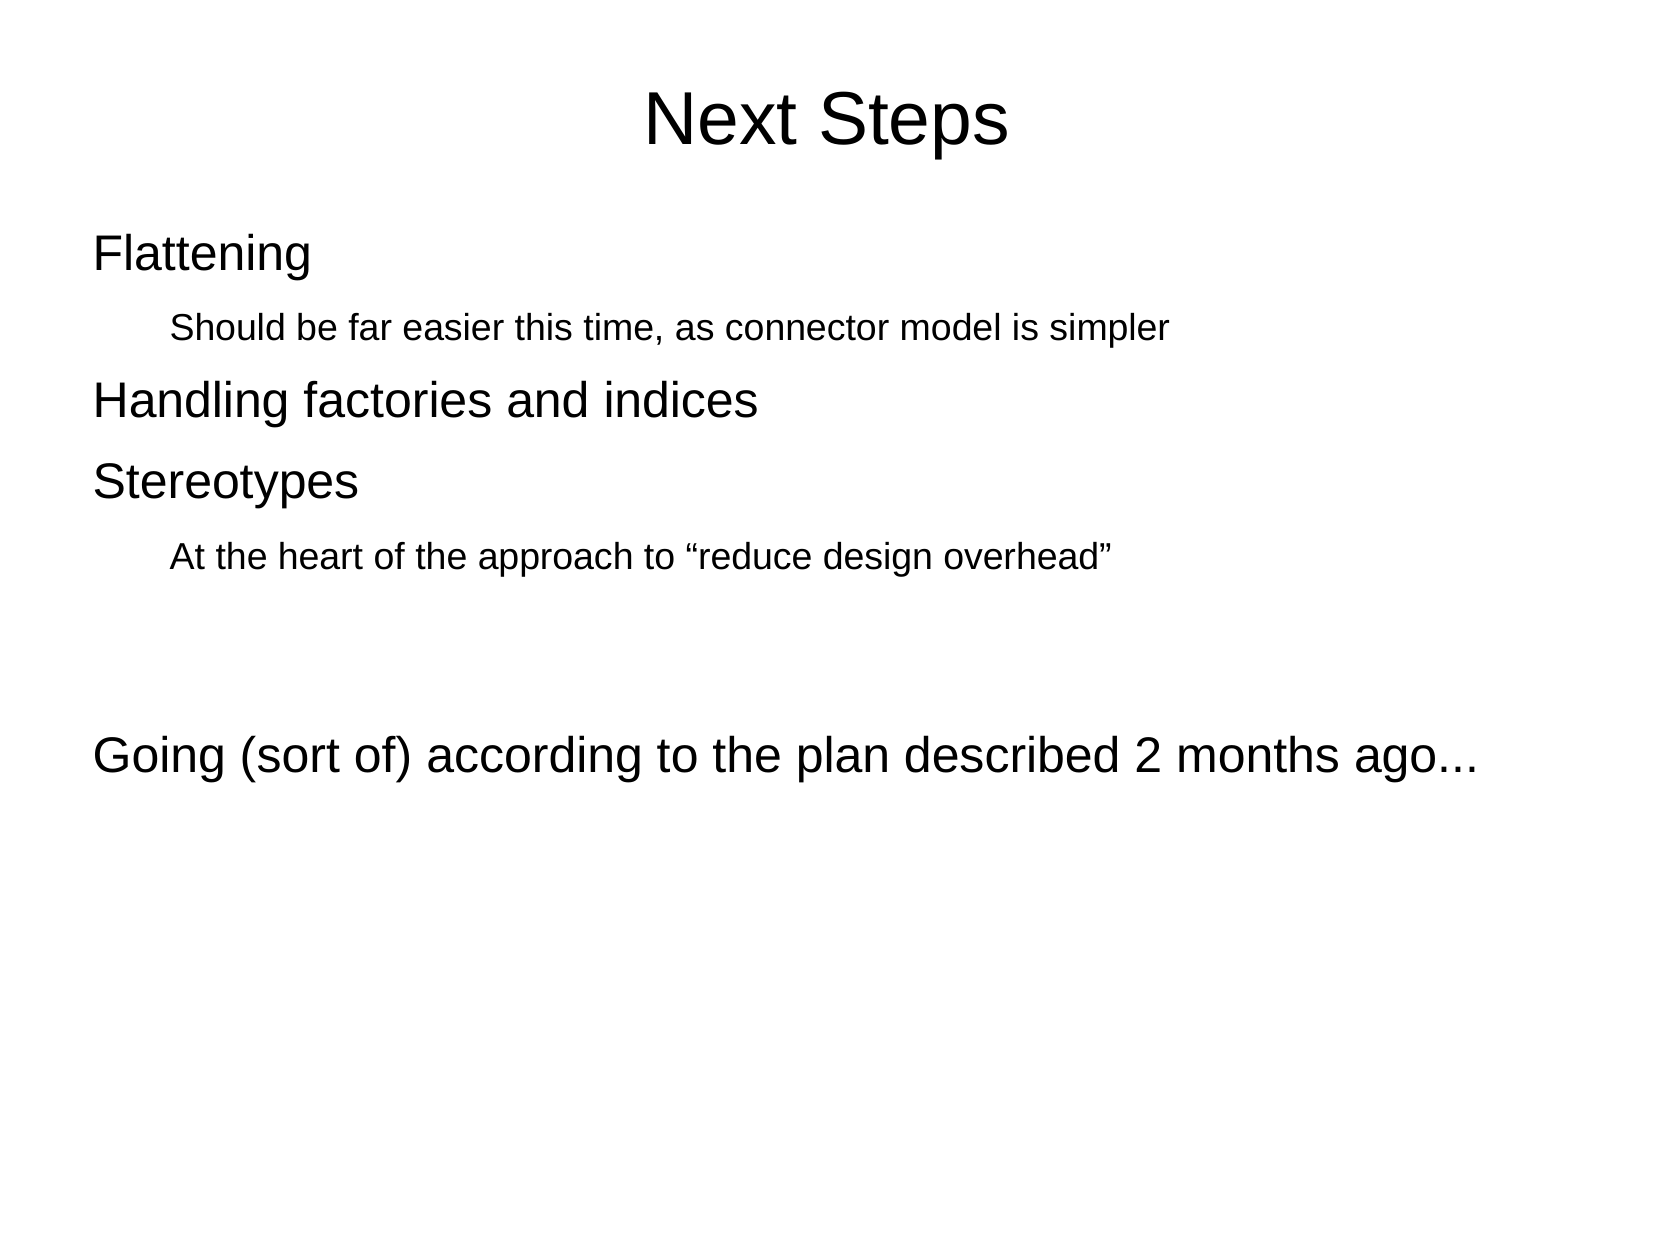

# Next Steps
Flattening
Should be far easier this time, as connector model is simpler
Handling factories and indices
Stereotypes
At the heart of the approach to “reduce design overhead”
Going (sort of) according to the plan described 2 months ago...